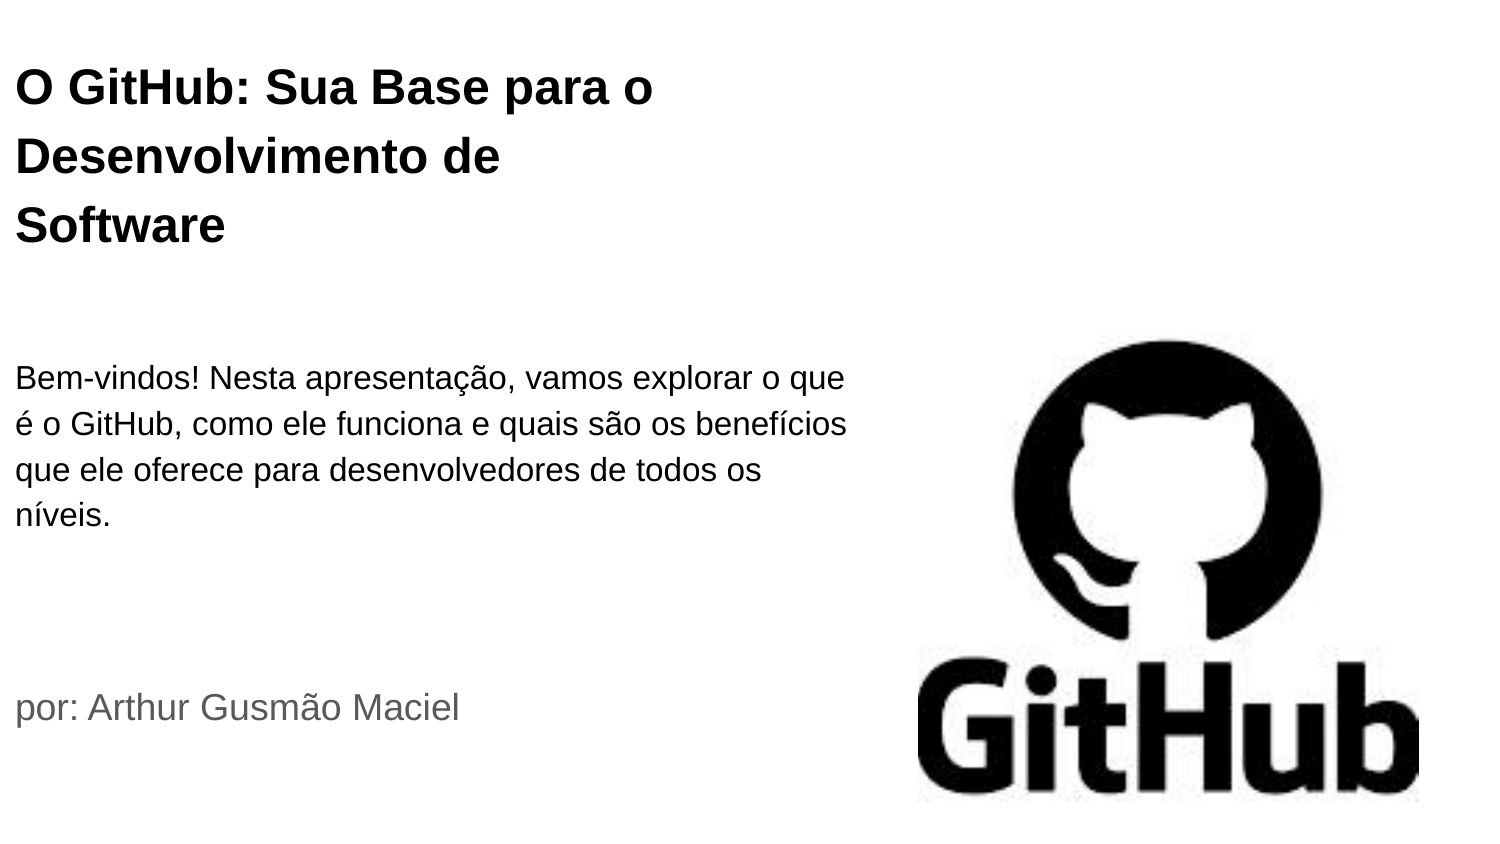

O GitHub: Sua Base para o Desenvolvimento de Software
Bem-vindos! Nesta apresentação, vamos explorar o que é o GitHub, como ele funciona e quais são os benefícios que ele oferece para desenvolvedores de todos os níveis.
por: Arthur Gusmão Maciel